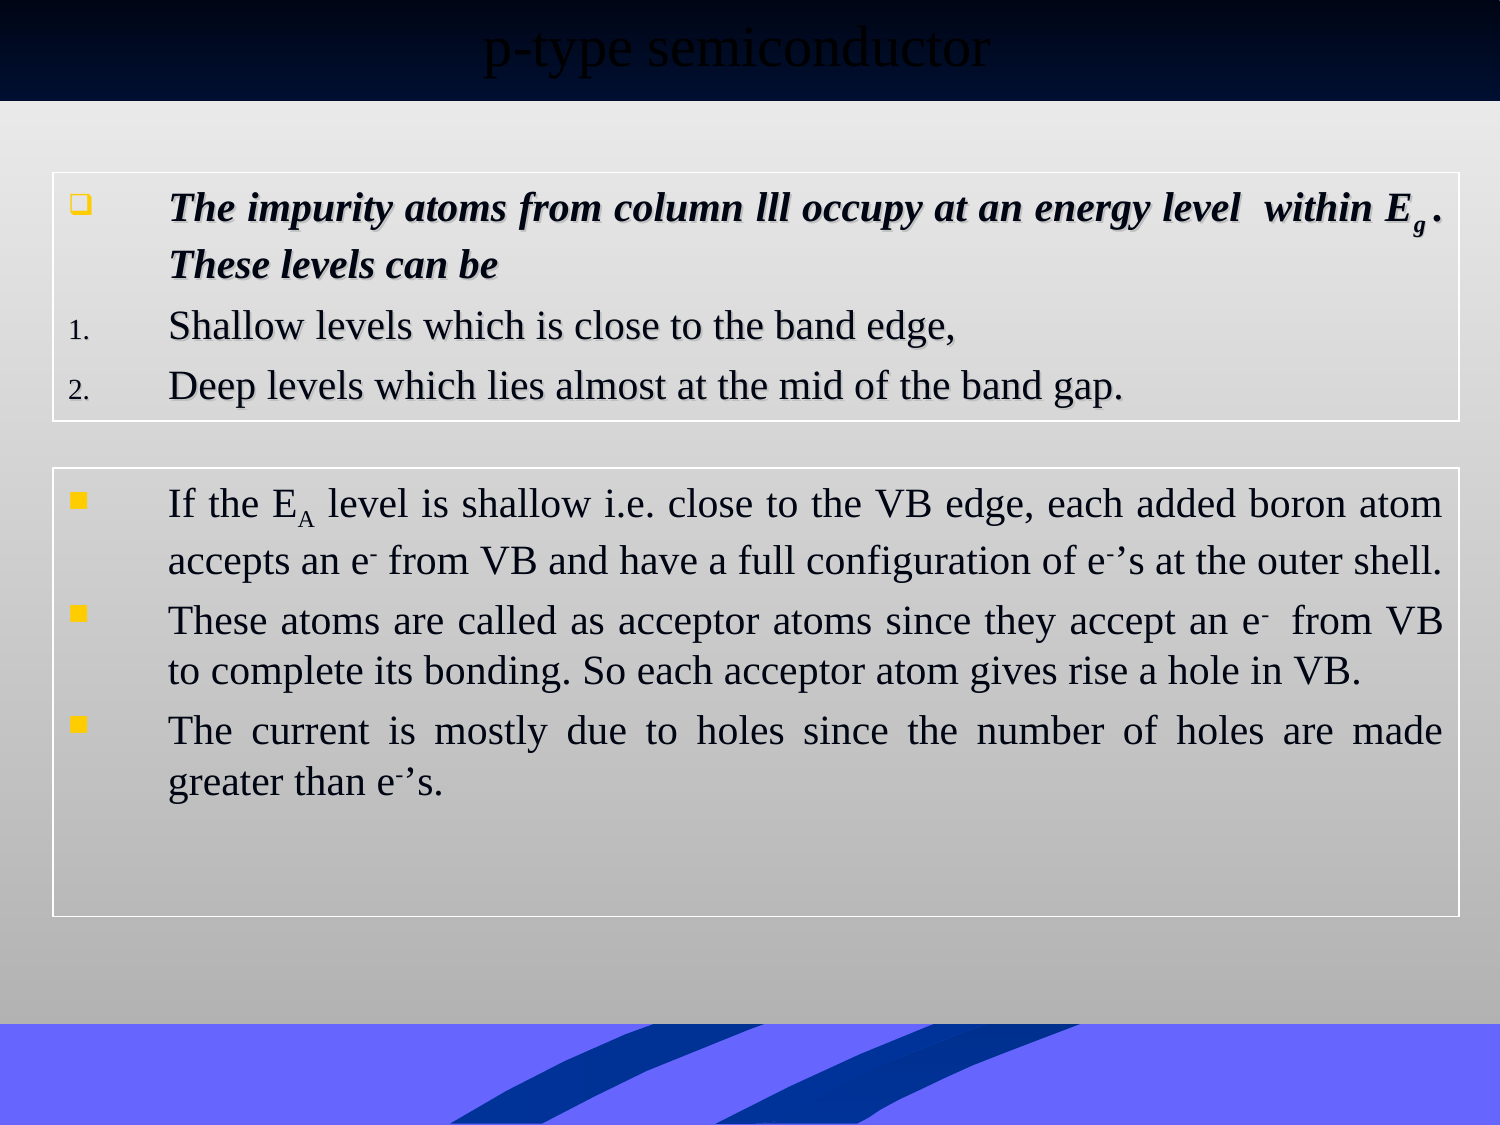

p-type semiconductor
# The impurity atoms from column lll occupy at an energy level within Eg . These levels can be
Shallow levels which is close to the band edge,
Deep levels which lies almost at the mid of the band gap.
If the EA level is shallow i.e. close to the VB edge, each added boron atom accepts an e- from VB and have a full configuration of e-’s at the outer shell.
These atoms are called as acceptor atoms since they accept an e- from VB to complete its bonding. So each acceptor atom gives rise a hole in VB.
The current is mostly due to holes since the number of holes are made greater than e-’s.